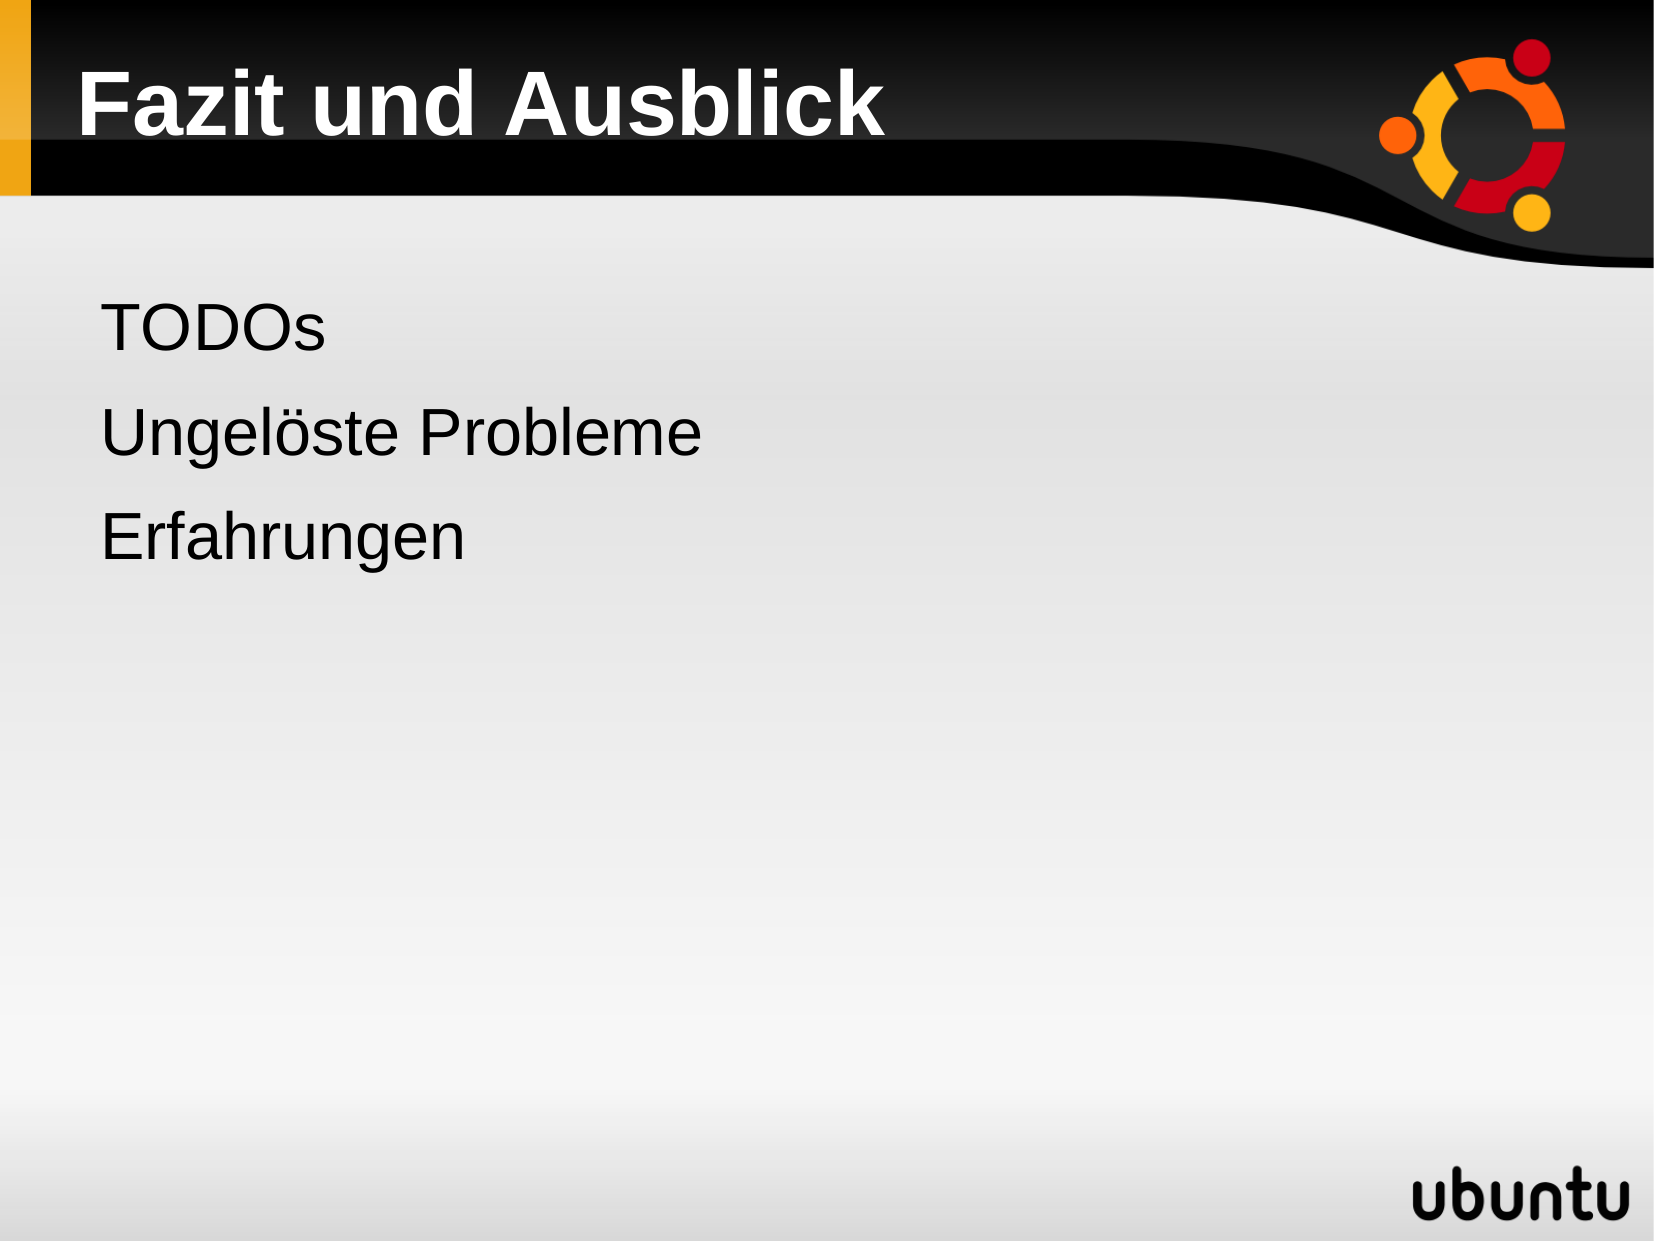

# Fazit und Ausblick
TODOs
Ungelöste Probleme
Erfahrungen